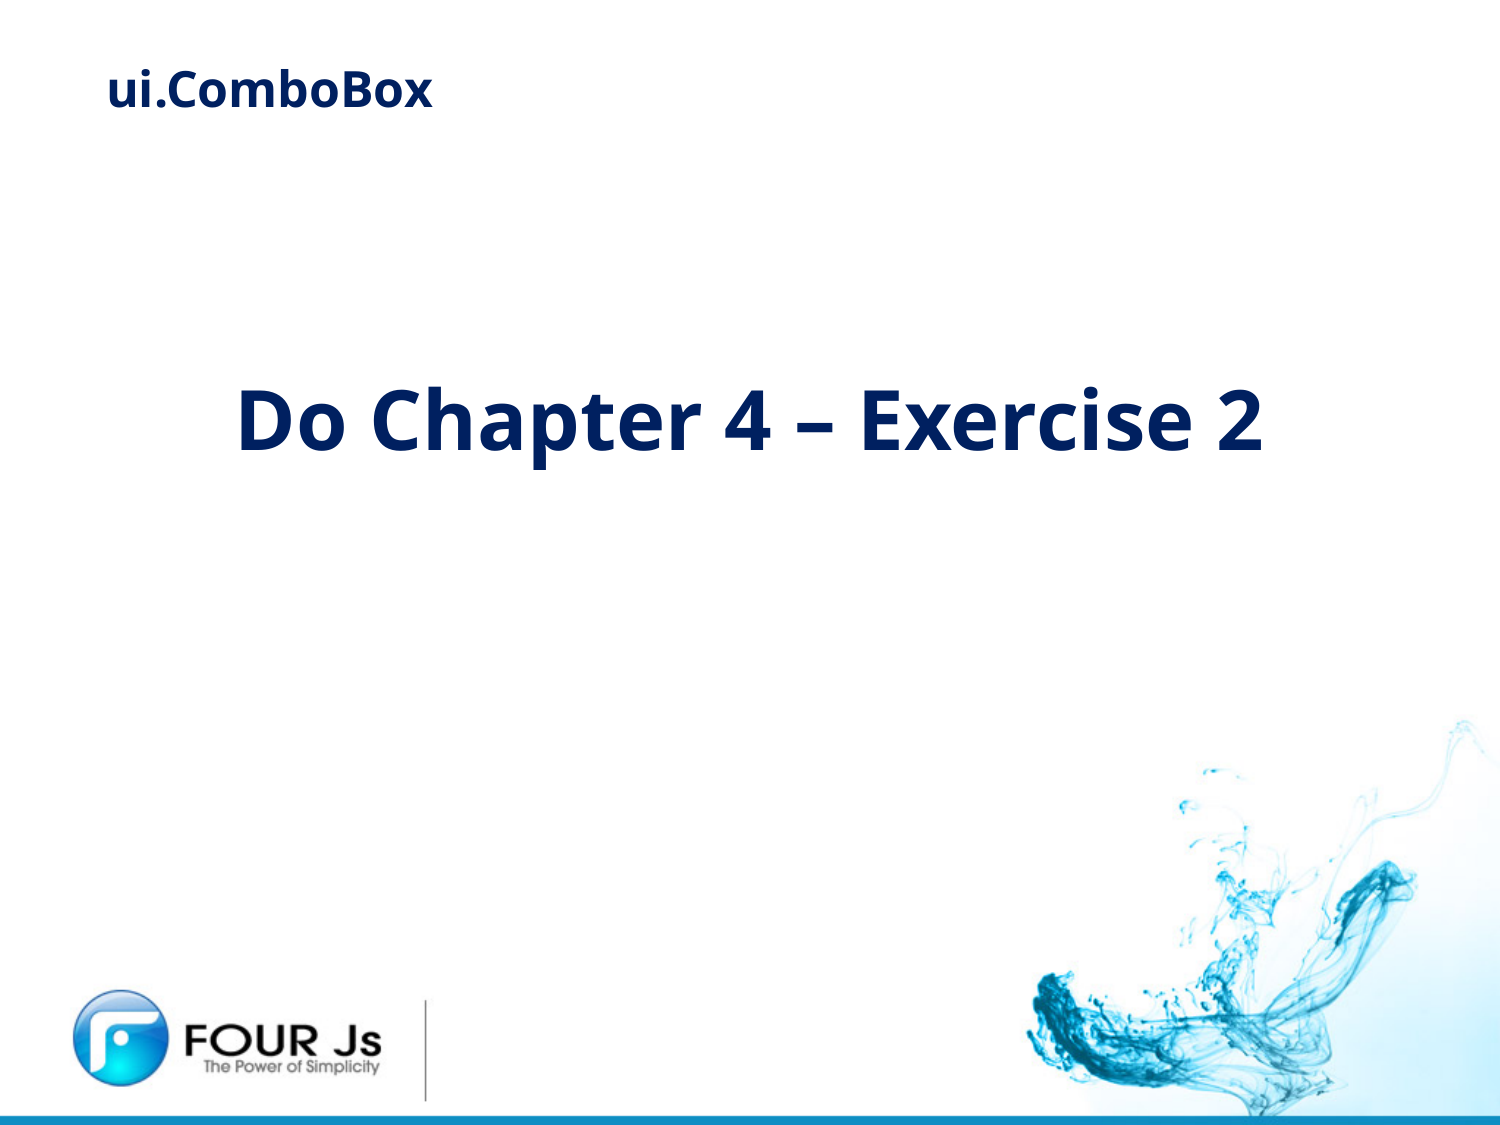

# ui.ComboBox
Do Chapter 4 – Exercise 2